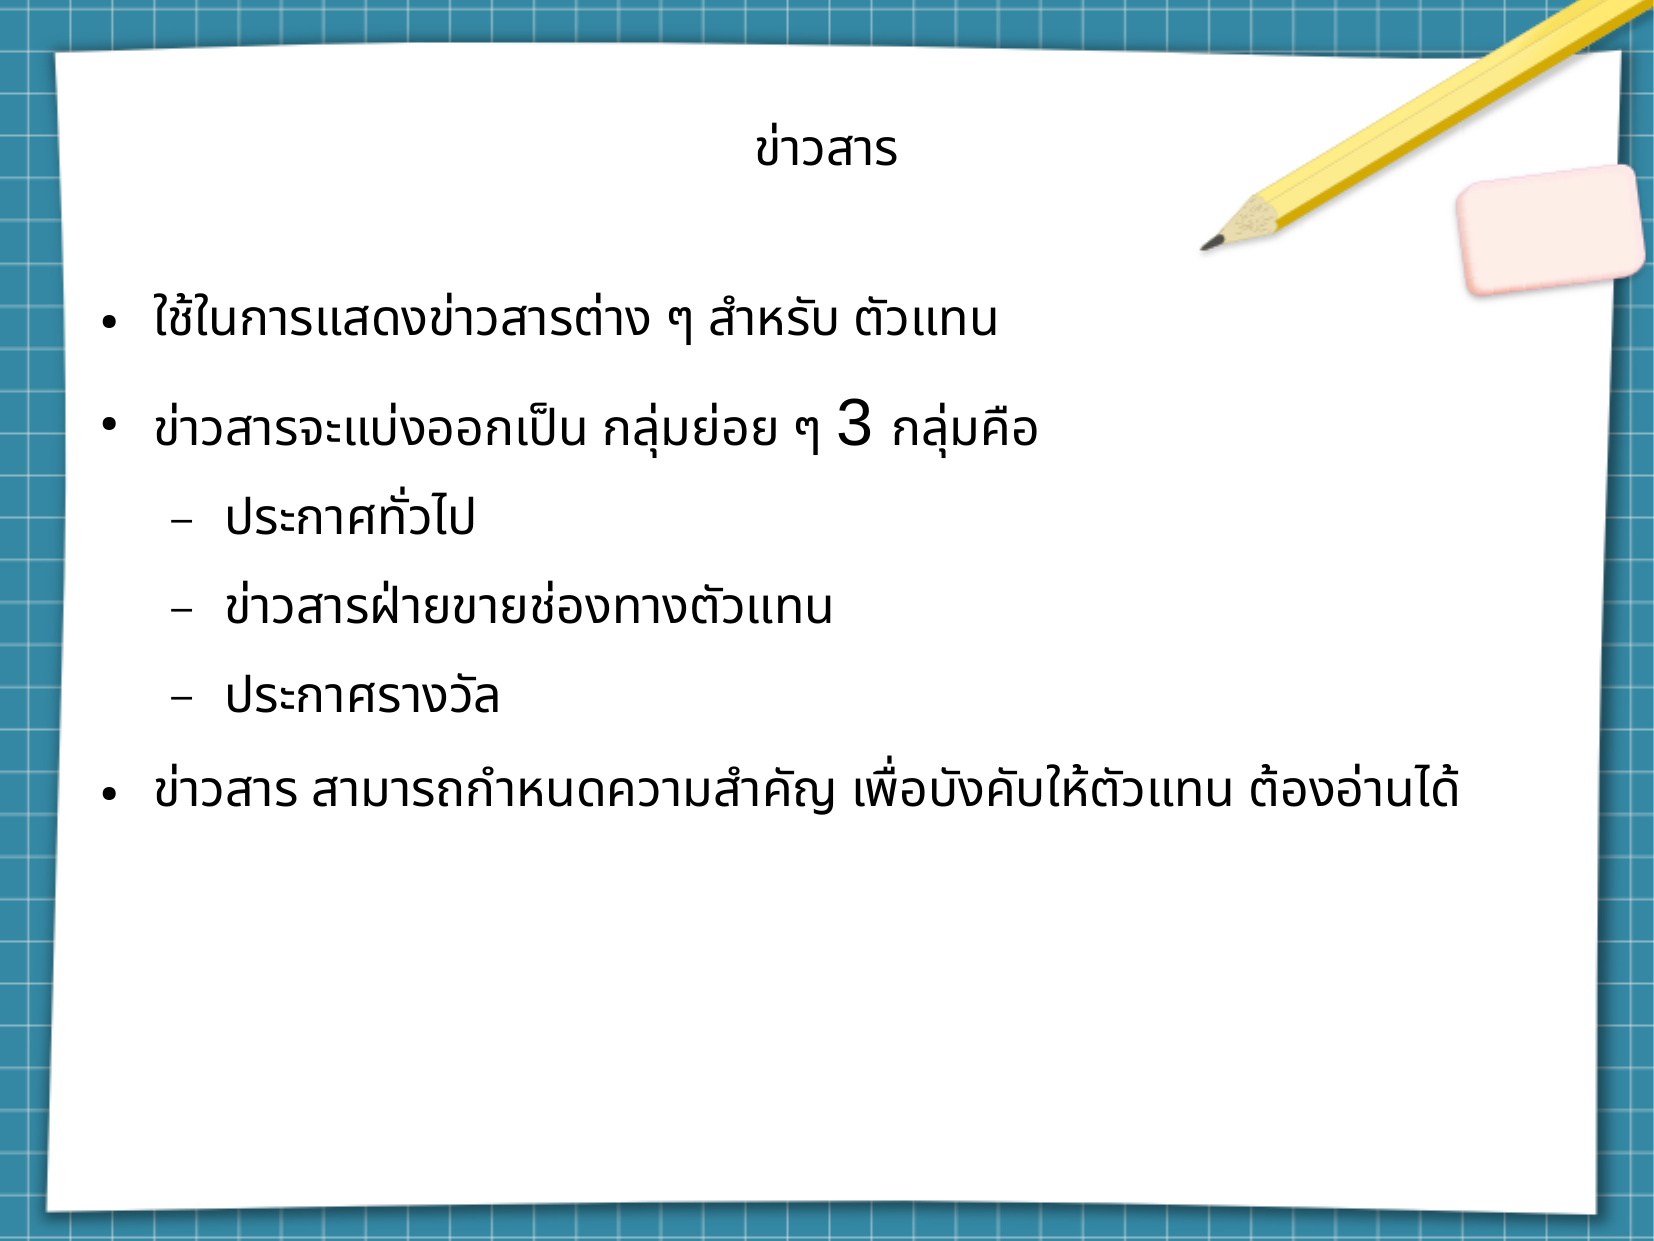

# ข่าวสาร
ใช้ในการแสดงข่าวสารต่าง ๆ สำหรับ ตัวแทน
ข่าวสารจะแบ่งออกเป็น กลุ่มย่อย ๆ 3 กลุ่มคือ
ประกาศทั่วไป
ข่าวสารฝ่ายขายช่องทางตัวแทน
ประกาศรางวัล
ข่าวสาร สามารถกำหนดความสำคัญ เพื่อบังคับให้ตัวแทน ต้องอ่านได้